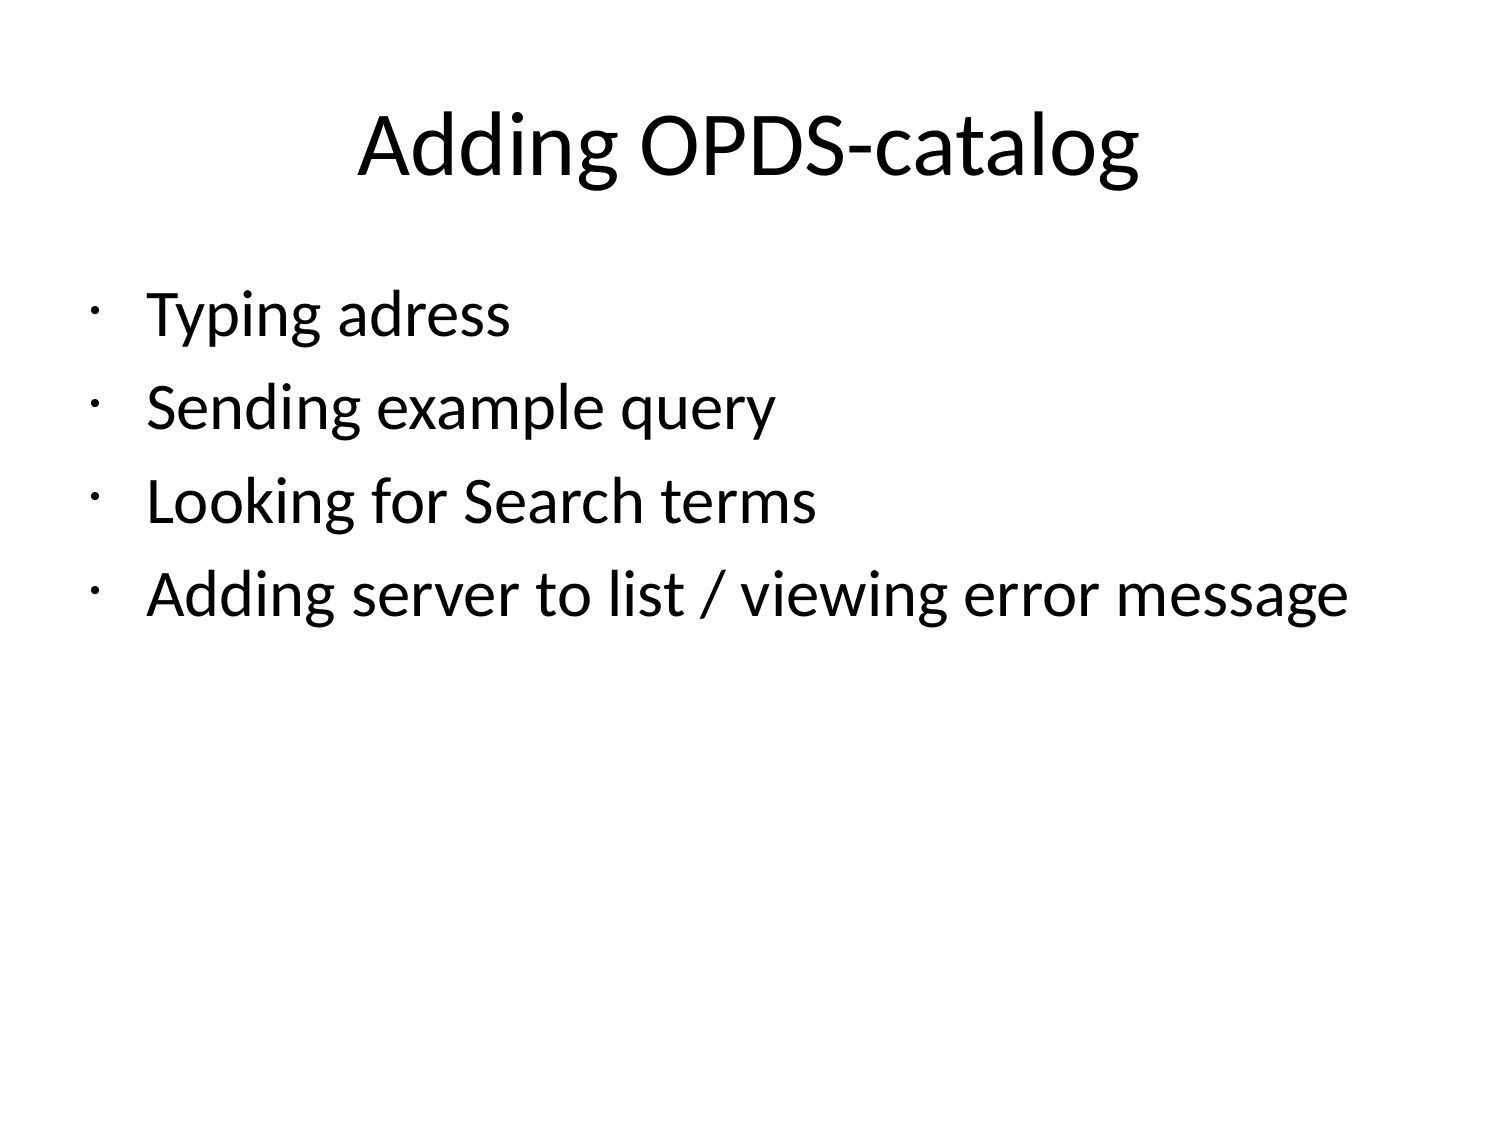

# Adding OPDS-catalog
Typing adress
Sending example query
Looking for Search terms
Adding server to list / viewing error message